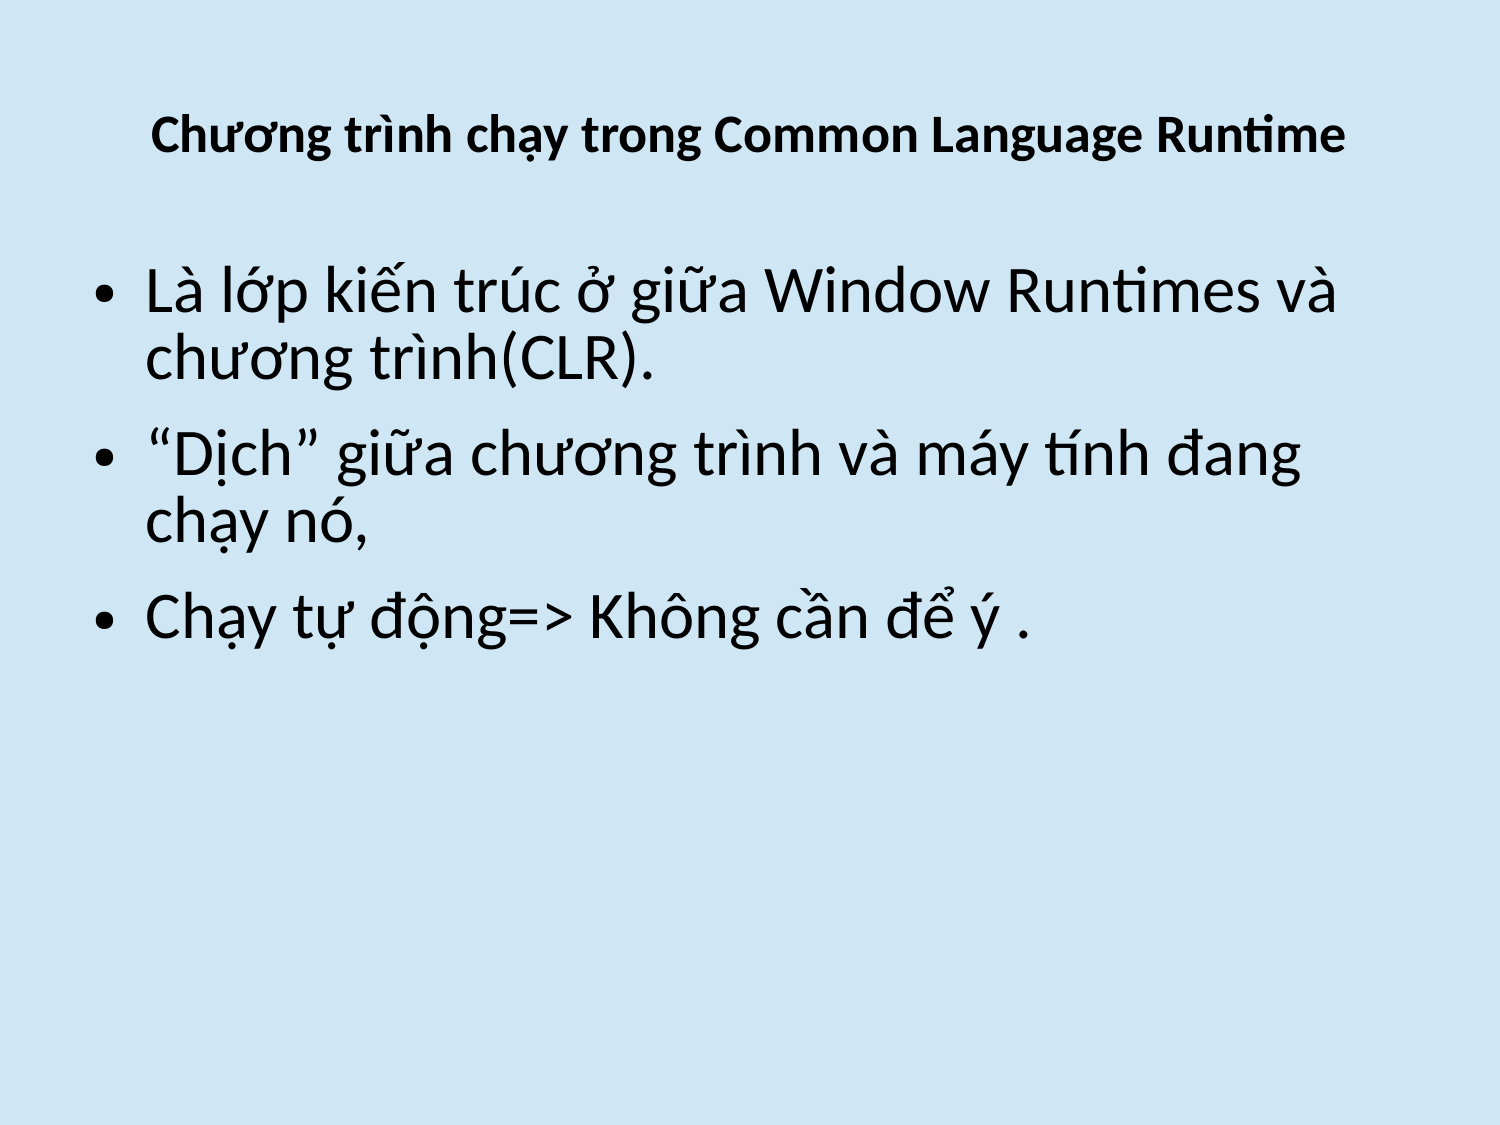

# Chương trình chạy trong Common Language Runtime
Là lớp kiến trúc ở giữa Window Runtimes và chương trình(CLR).
“Dịch” giữa chương trình và máy tính đang chạy nó,
Chạy tự động=> Không cần để ý .